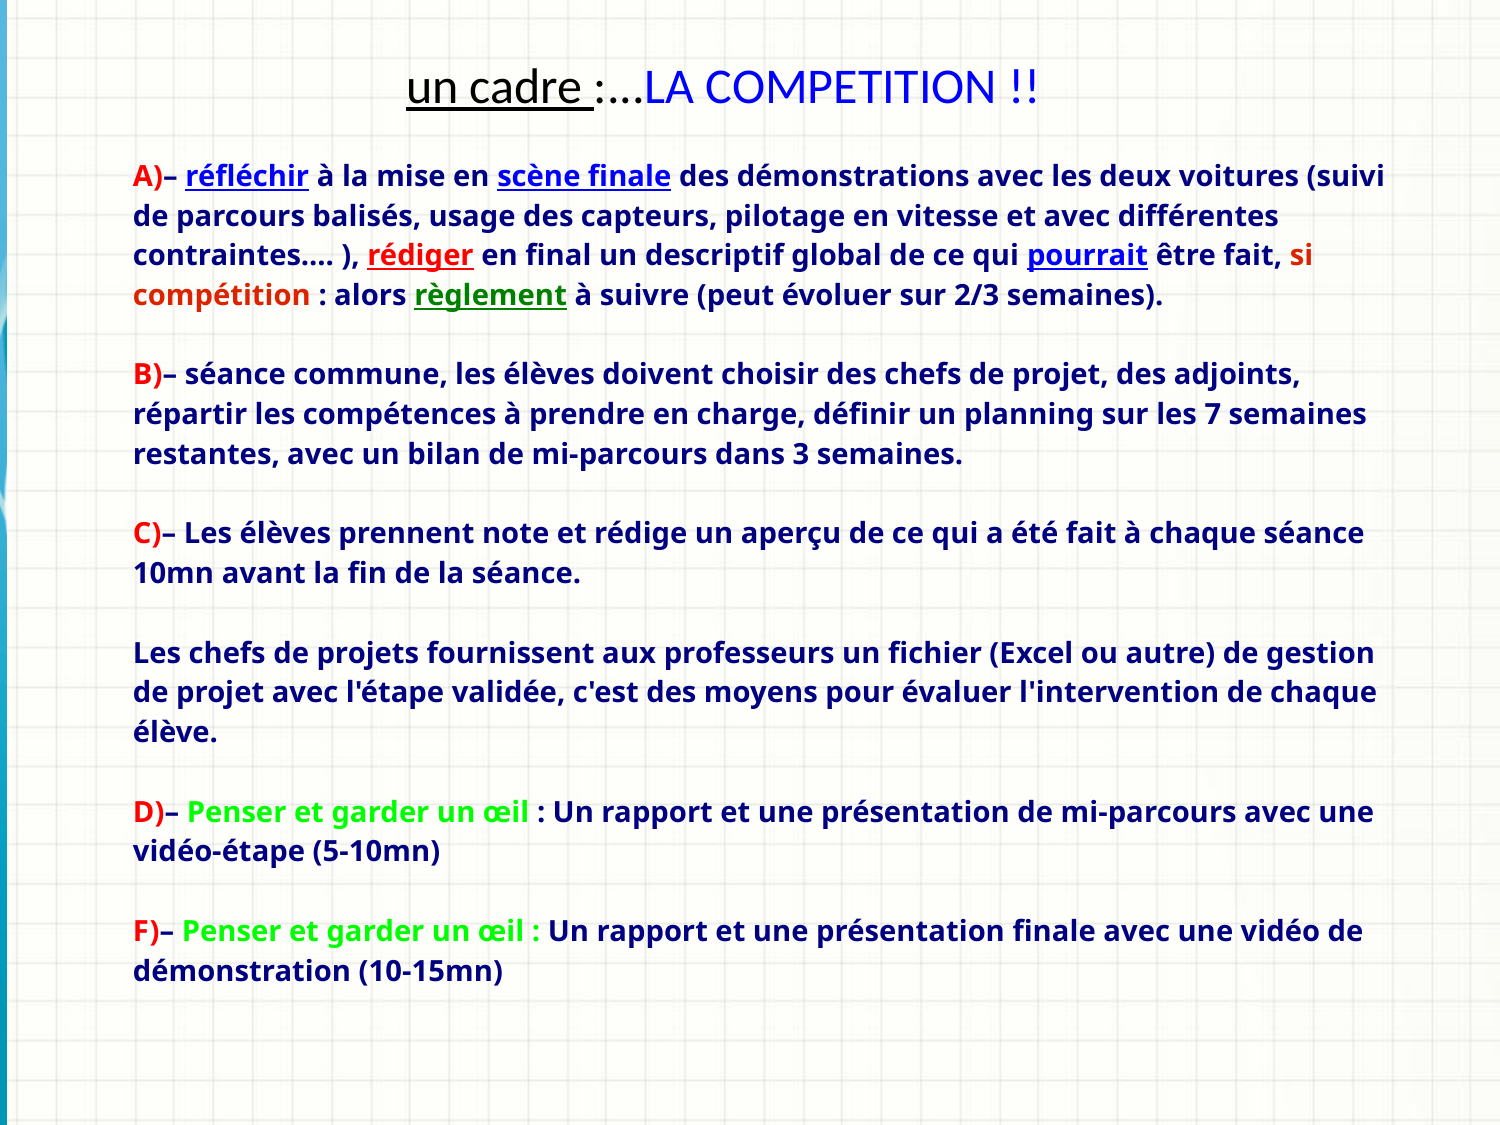

un cadre :...LA COMPETITION !!
A)– réfléchir à la mise en scène finale des démonstrations avec les deux voitures (suivi de parcours balisés, usage des capteurs, pilotage en vitesse et avec différentes contraintes.... ), rédiger en final un descriptif global de ce qui pourrait être fait, si compétition : alors règlement à suivre (peut évoluer sur 2/3 semaines).
B)– séance commune, les élèves doivent choisir des chefs de projet, des adjoints, répartir les compétences à prendre en charge, définir un planning sur les 7 semaines restantes, avec un bilan de mi-parcours dans 3 semaines.
C)– Les élèves prennent note et rédige un aperçu de ce qui a été fait à chaque séance 10mn avant la fin de la séance.
Les chefs de projets fournissent aux professeurs un fichier (Excel ou autre) de gestion de projet avec l'étape validée, c'est des moyens pour évaluer l'intervention de chaque élève.
D)– Penser et garder un œil : Un rapport et une présentation de mi-parcours avec une vidéo-étape (5-10mn)
F)– Penser et garder un œil : Un rapport et une présentation finale avec une vidéo de démonstration (10-15mn)